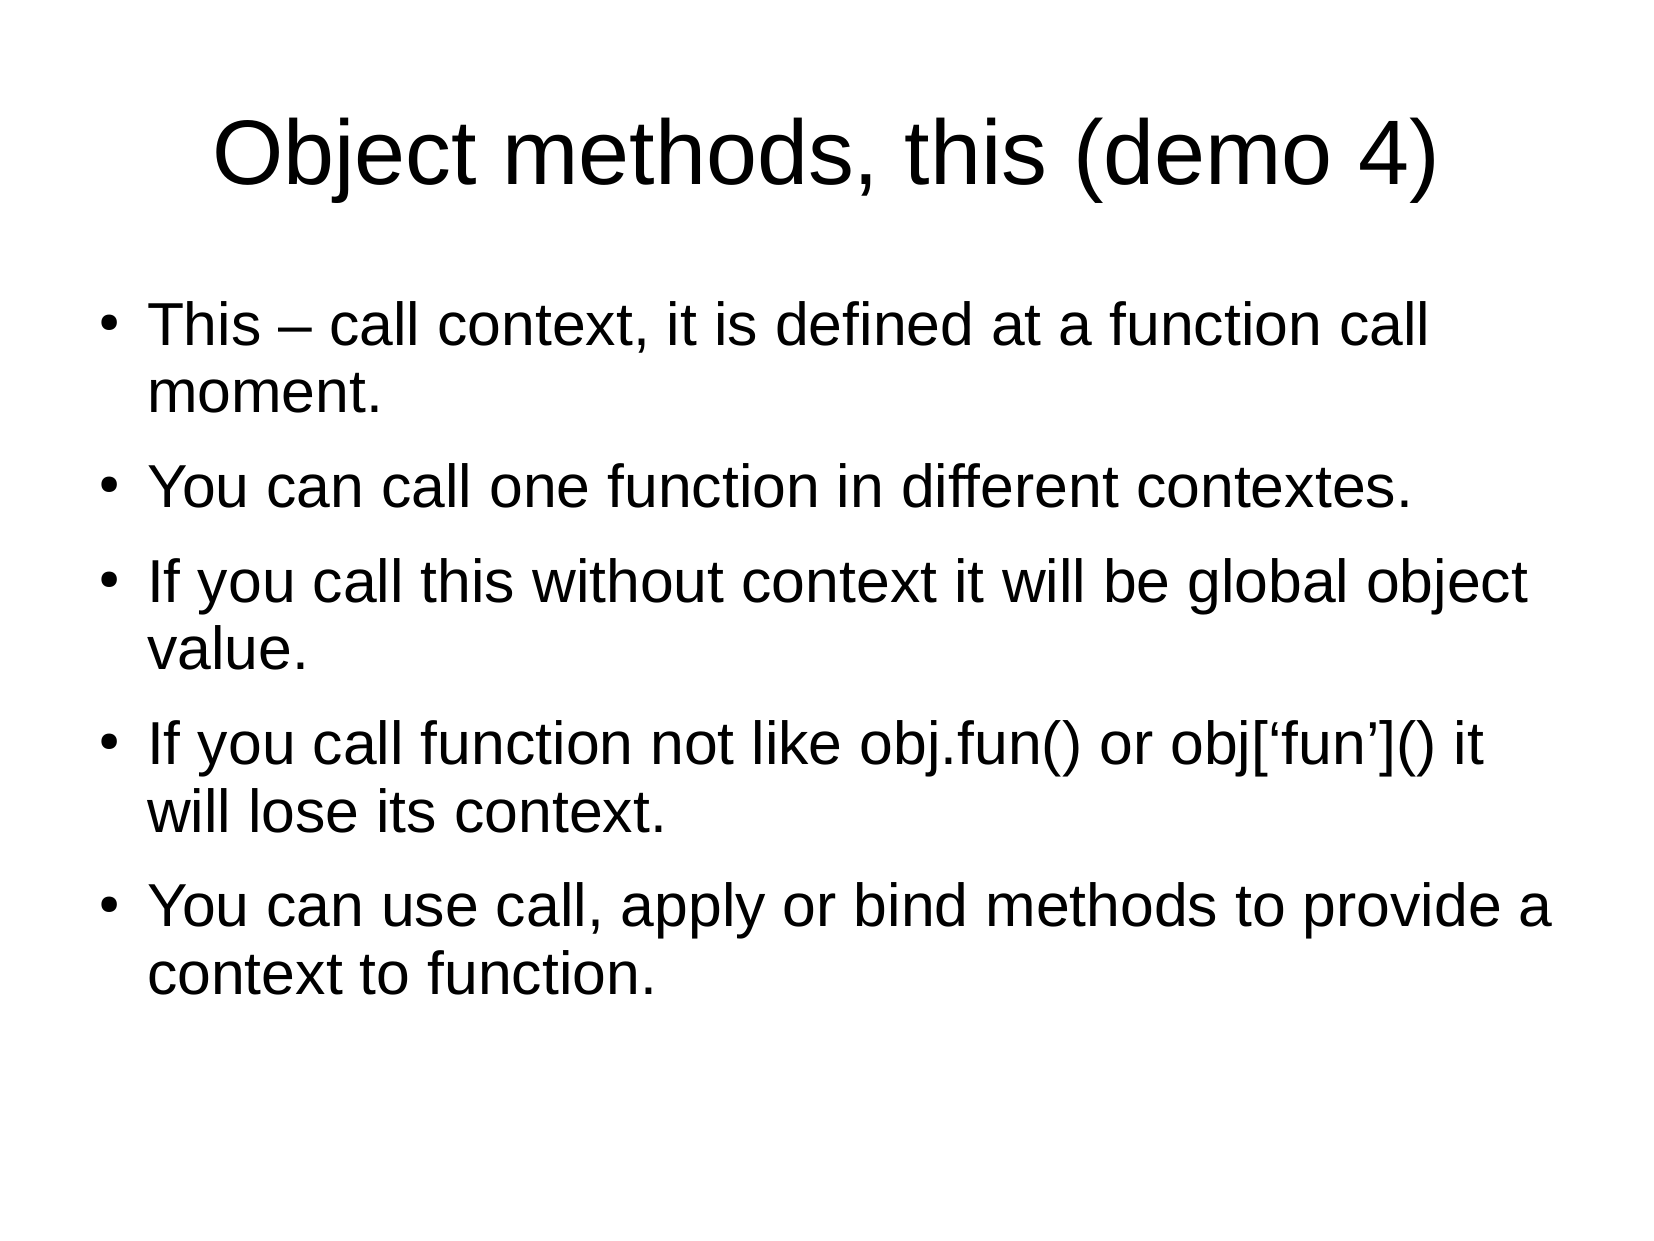

# Object methods, this (demo 4)
This – call context, it is defined at a function call moment.
You can call one function in different contextes.
If you call this without context it will be global object value.
If you call function not like obj.fun() or obj[‘fun’]() it will lose its context.
You can use call, apply or bind methods to provide a context to function.